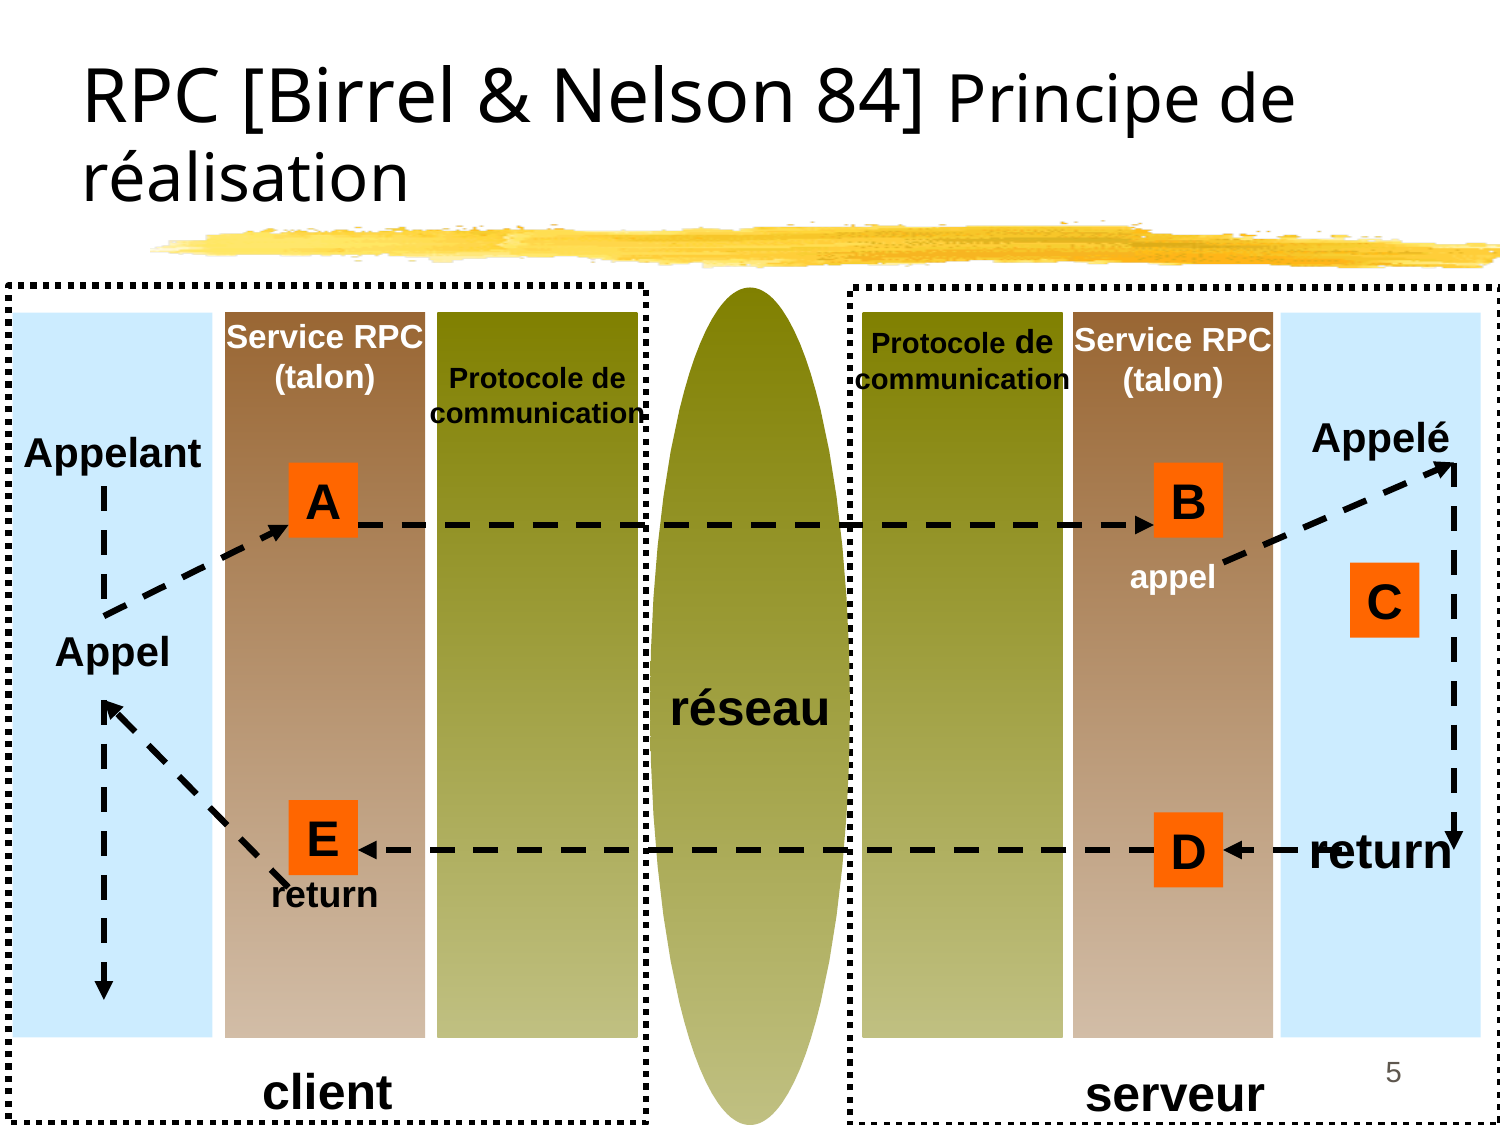

# RPC [Birrel & Nelson 84] Principe de réalisation
client
réseau
serveur
Appelant
Appel
Service RPC
(talon)
return
Protocole de
communication
Protocole de
communication
Service RPC
(talon)
appel
Appelé
return
A
B
C
E
D